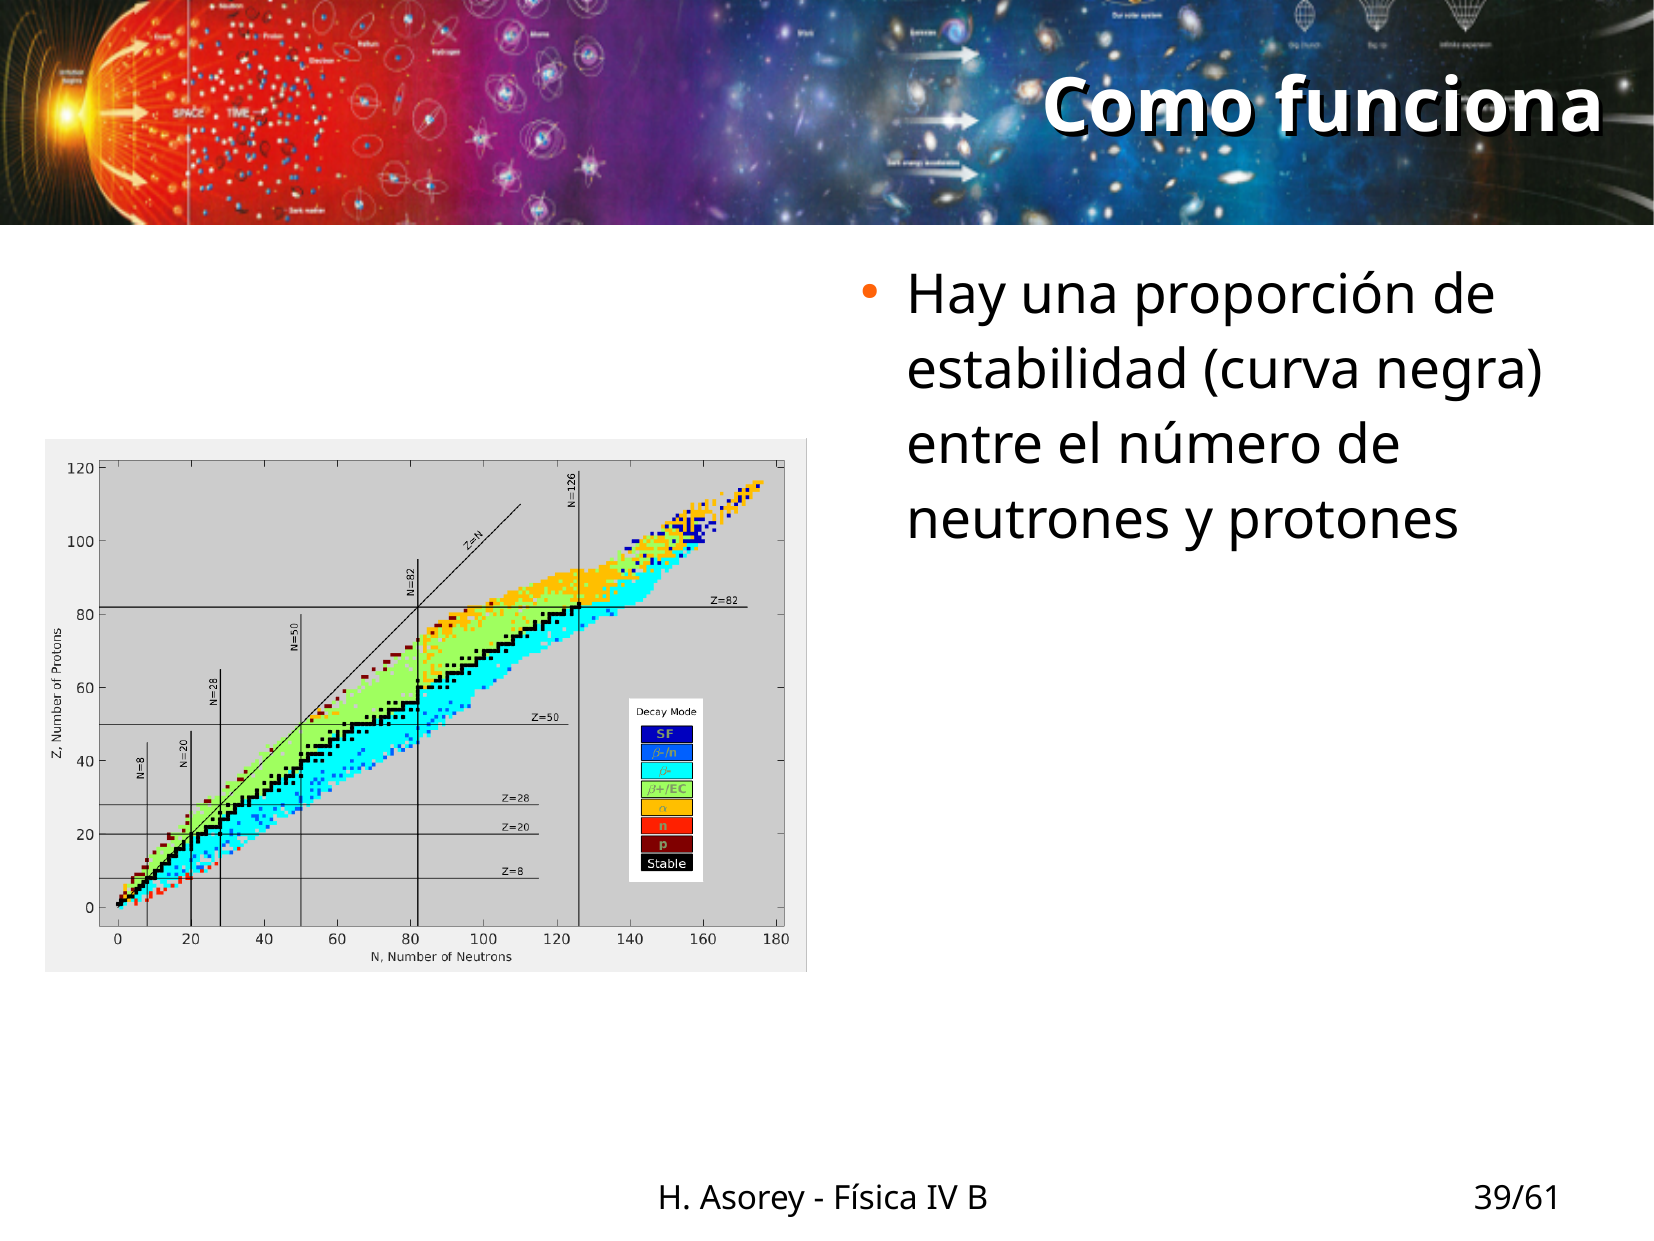

# Como funciona
Hay una proporción de estabilidad (curva negra) entre el número de neutrones y protones
H. Asorey - Física IV B
39